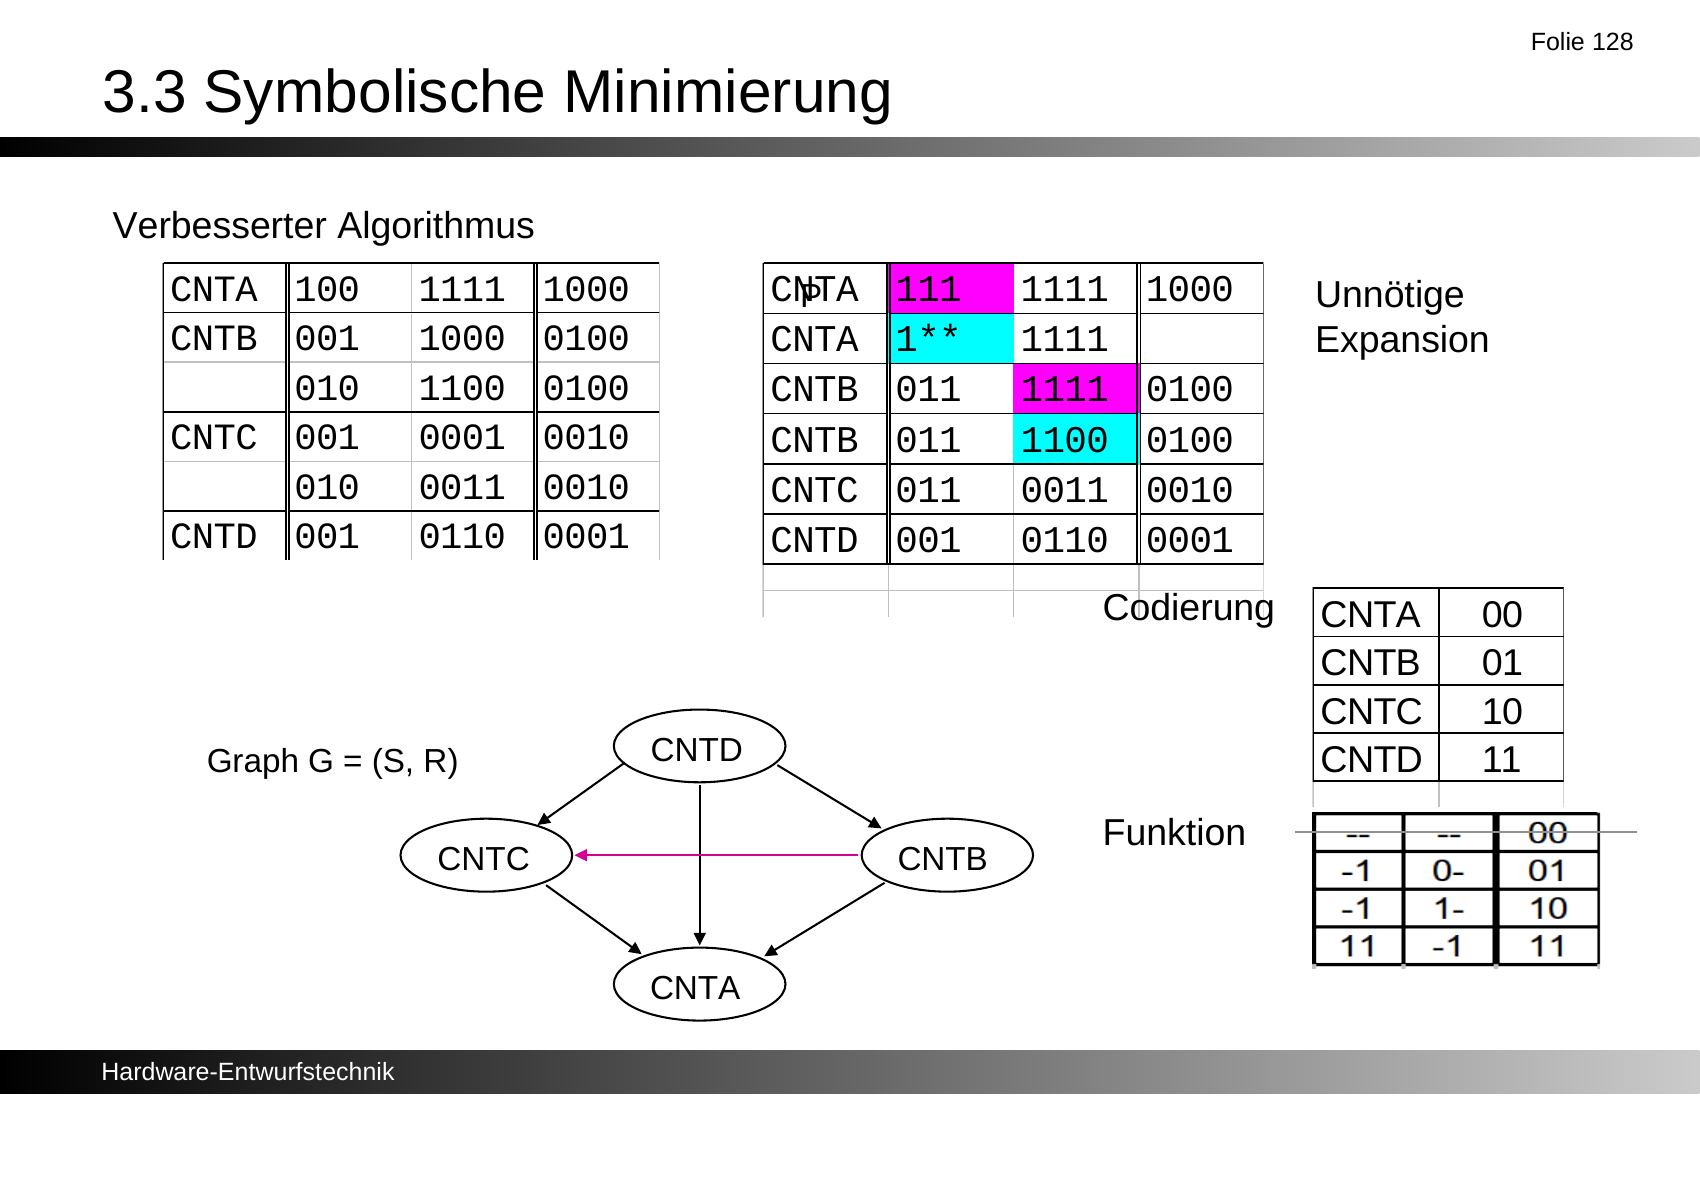

# 3.3 Symbolische Minimierung
Verbesserter Algorithmus
Unnötige
Expansion
P
Codierung
CNTD
Graph G = (S, R)
Funktion
CNTC
CNTB
CNTA